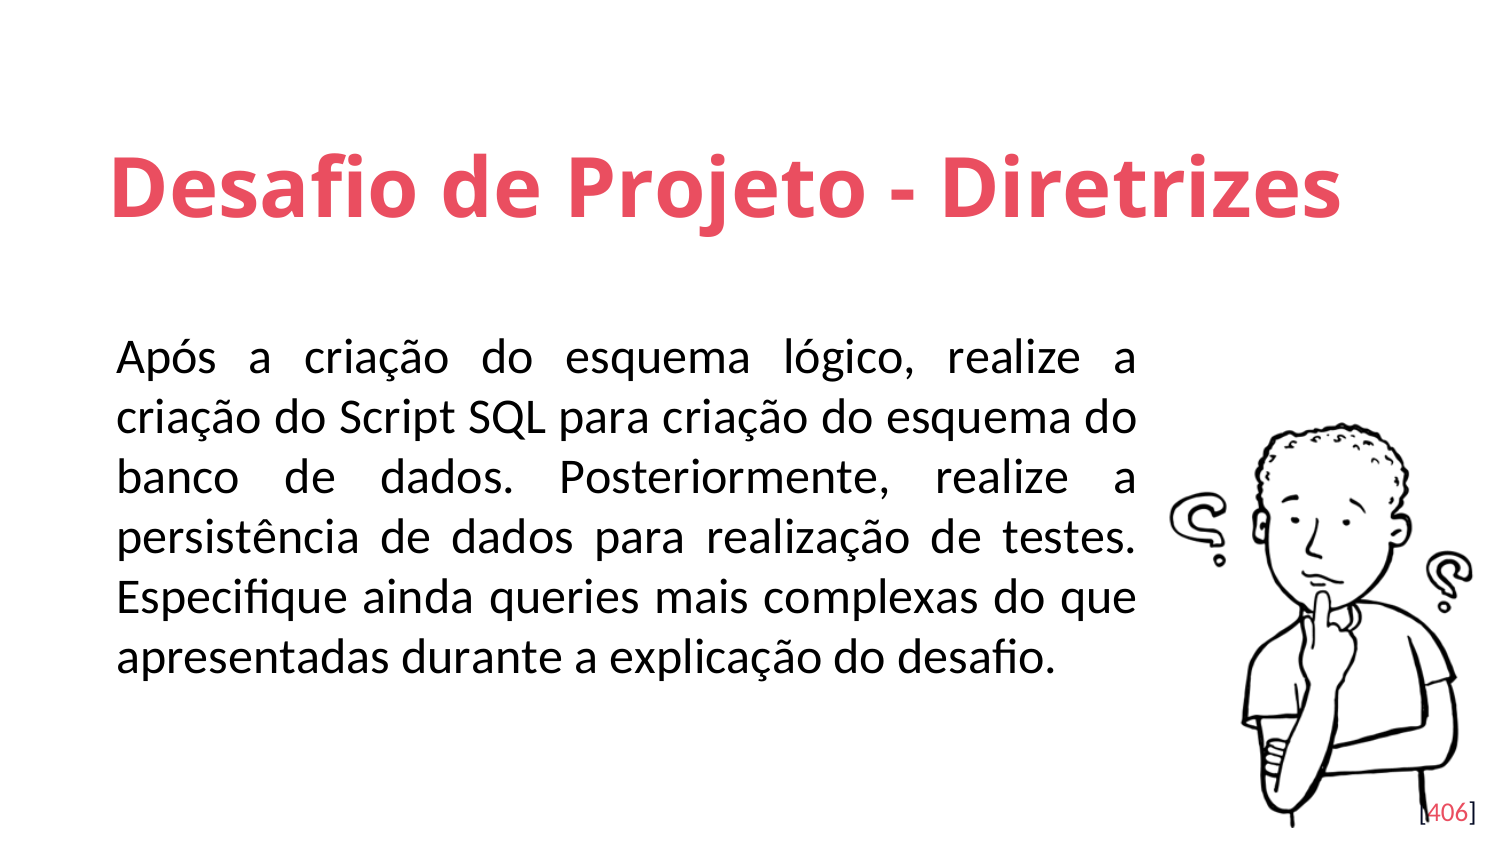

Desafio de Projeto - Diretrizes
Após a criação do esquema lógico, realize a criação do Script SQL para criação do esquema do banco de dados. Posteriormente, realize a persistência de dados para realização de testes. Especifique ainda queries mais complexas do que apresentadas durante a explicação do desafio.